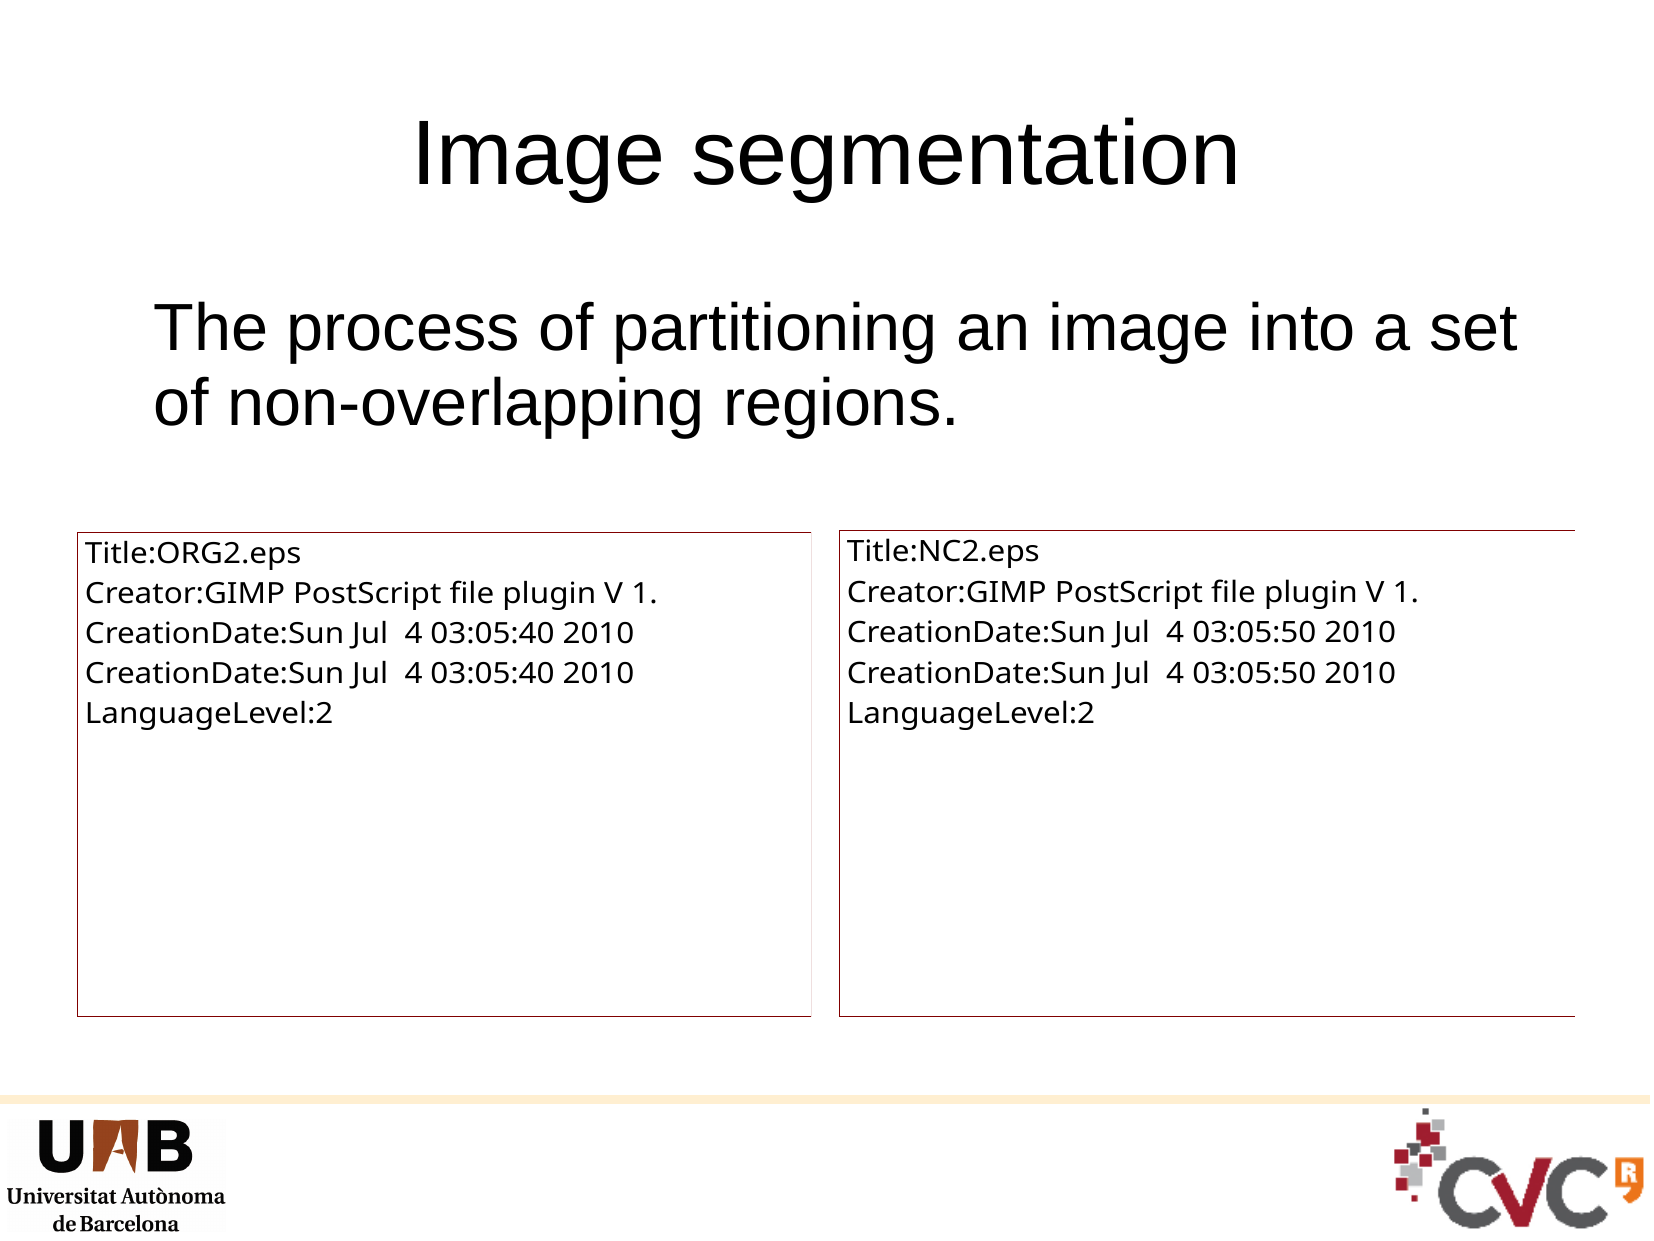

# Image segmentation
The process of partitioning an image into a set of non-overlapping regions.